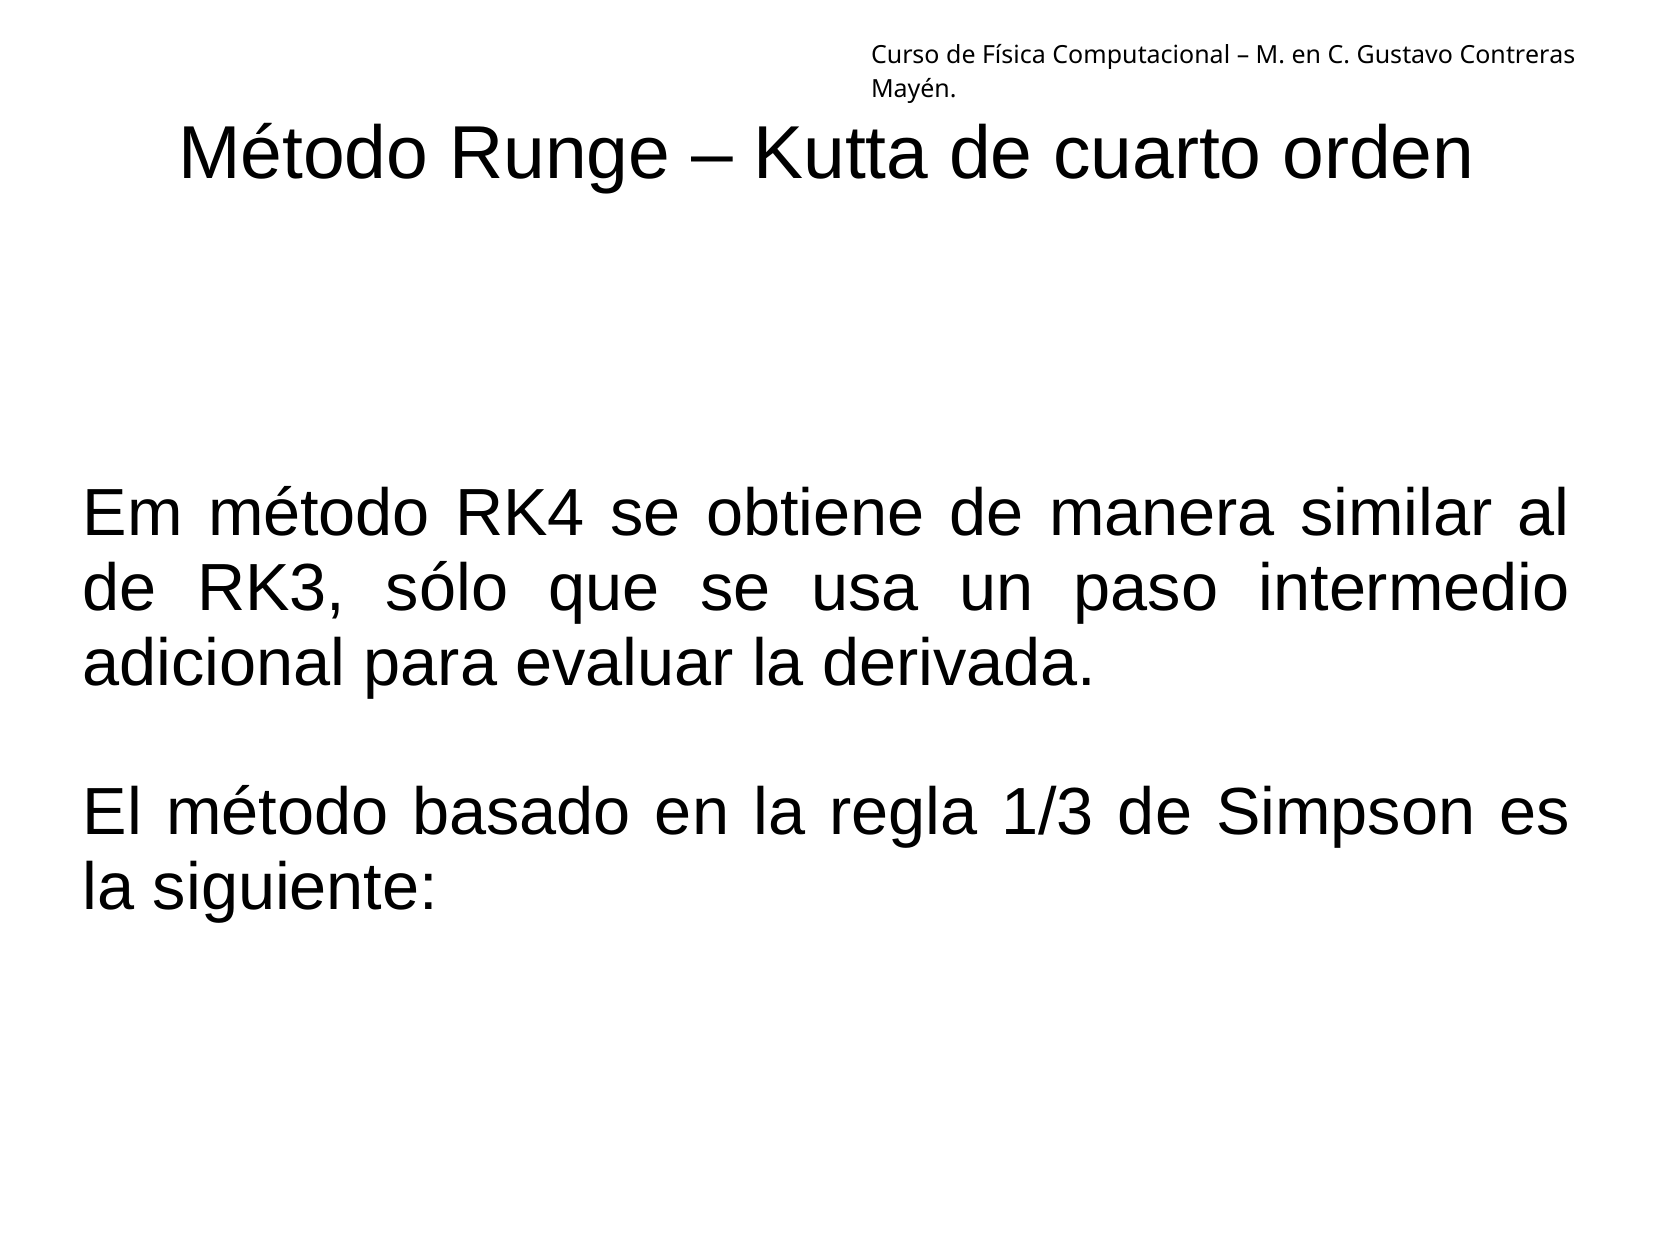

# Método Runge – Kutta de cuarto orden
Em método RK4 se obtiene de manera similar al de RK3, sólo que se usa un paso intermedio adicional para evaluar la derivada.
El método basado en la regla 1/3 de Simpson es la siguiente: